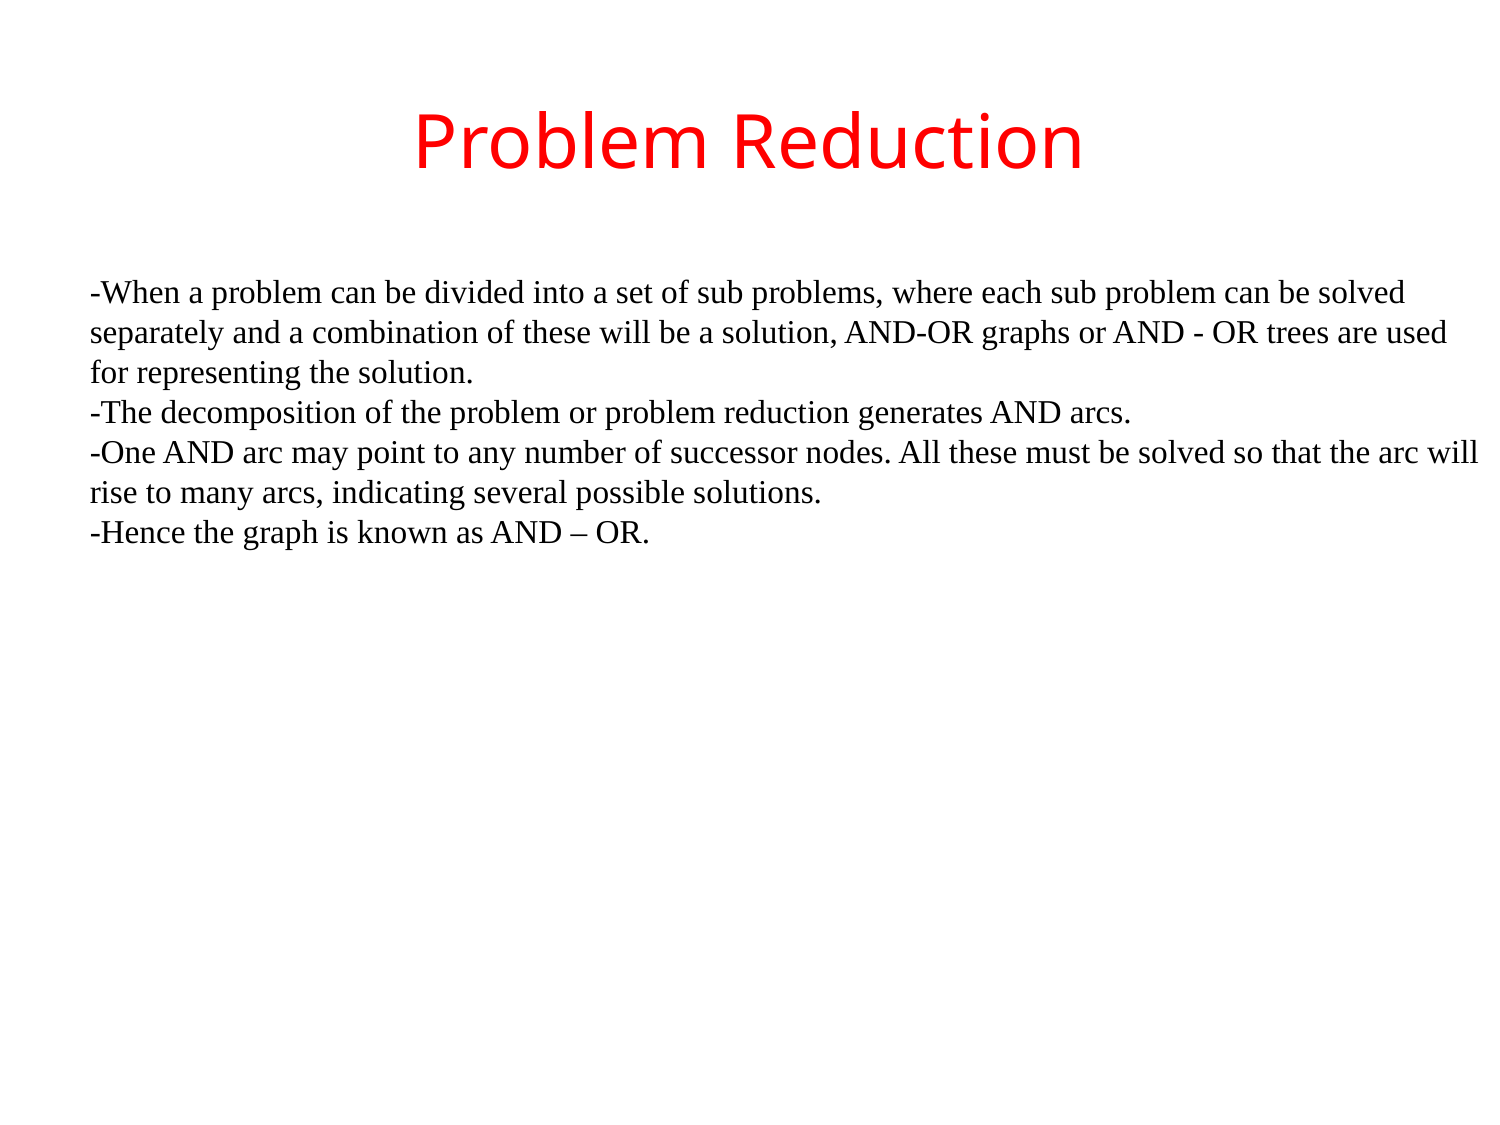

Problem Reduction
-When a problem can be divided into a set of sub problems, where each sub problem can be solved separately and a combination of these will be a solution, AND-OR graphs or AND - OR trees are used for representing the solution.
-The decomposition of the problem or problem reduction generates AND arcs.
-One AND arc may point to any number of successor nodes. All these must be solved so that the arc will rise to many arcs, indicating several possible solutions.
-Hence the graph is known as AND – OR.